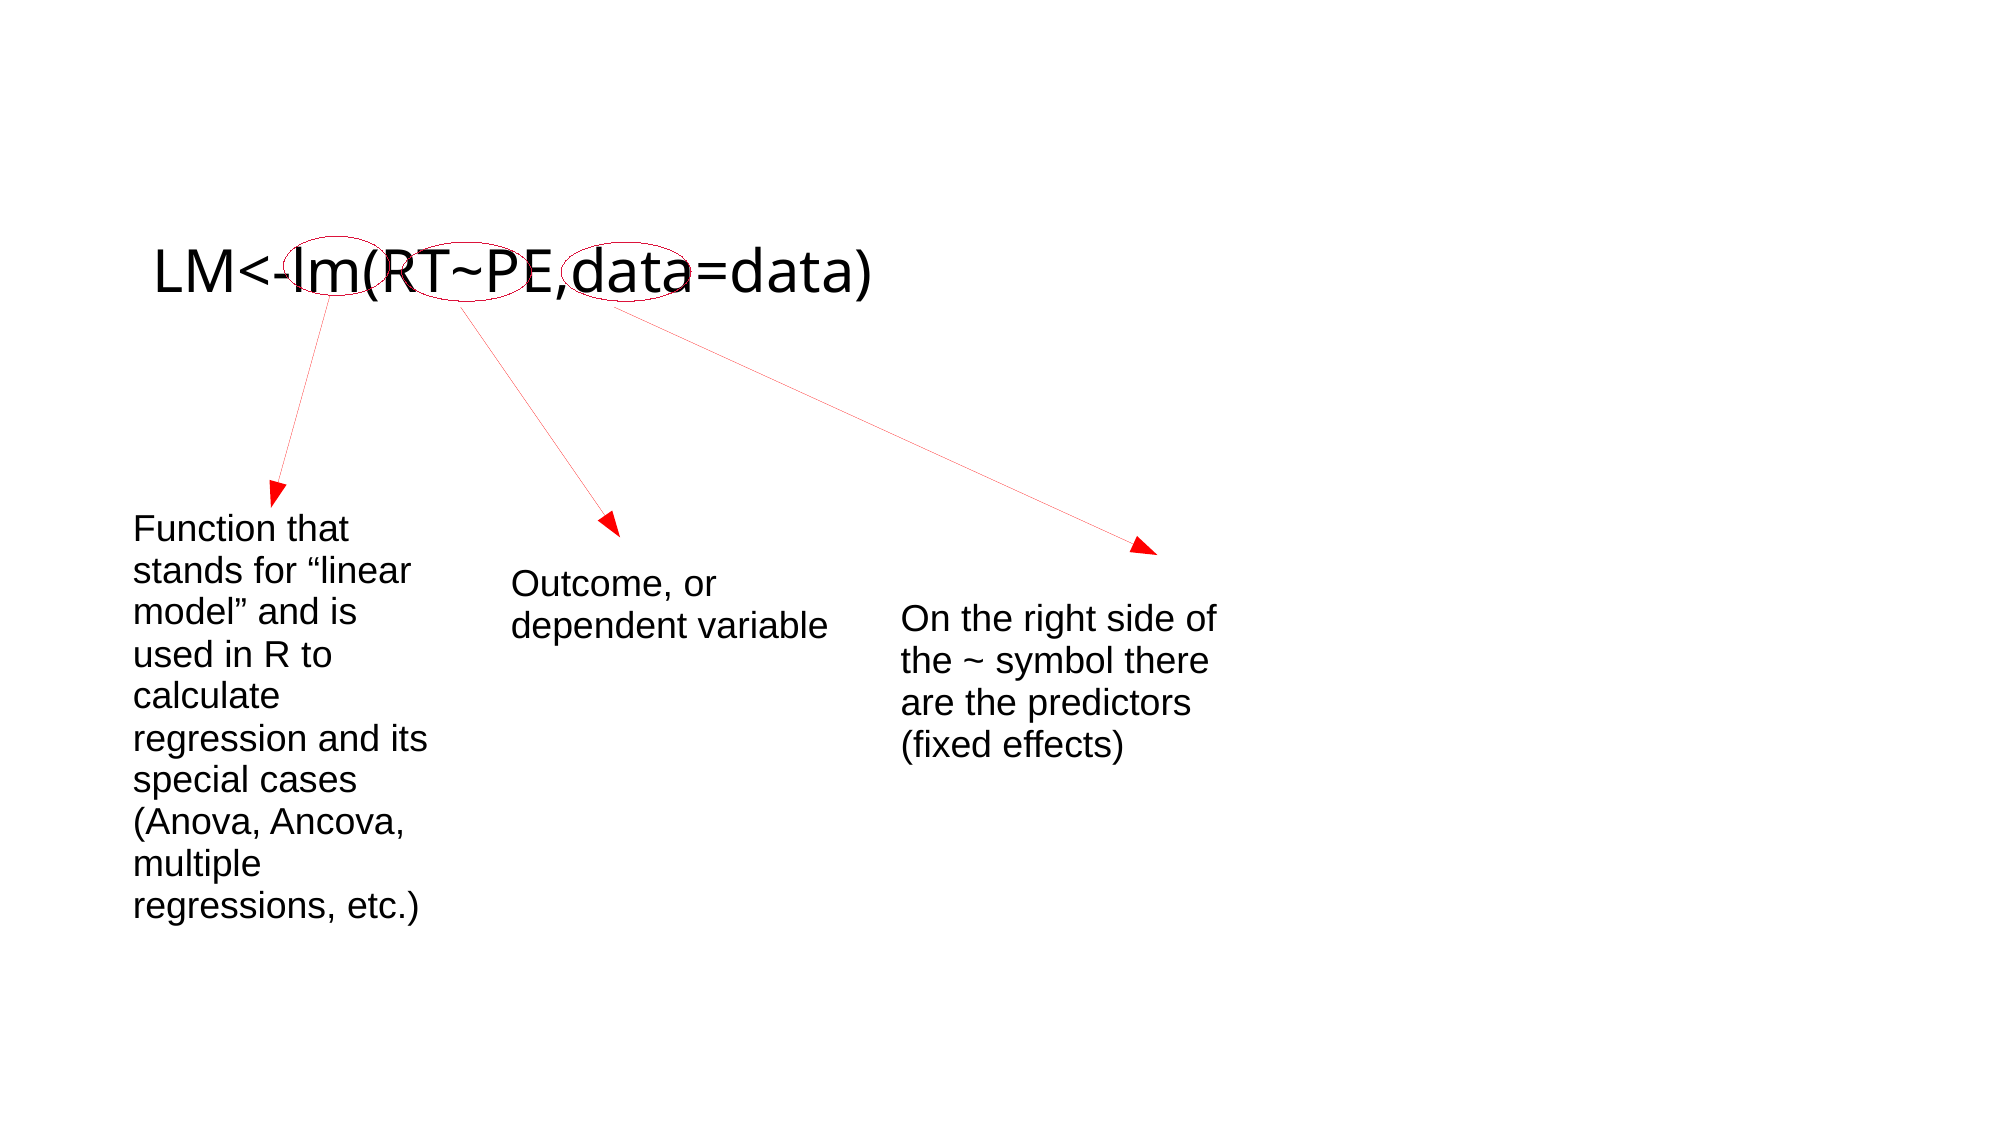

# LM<-lm(RT~PE,data=data)
Function that stands for “linear model” and is used in R to calculate regression and its special cases (Anova, Ancova, multiple regressions, etc.)
Outcome, or dependent variable
On the right side of the ~ symbol there are the predictors (fixed effects)